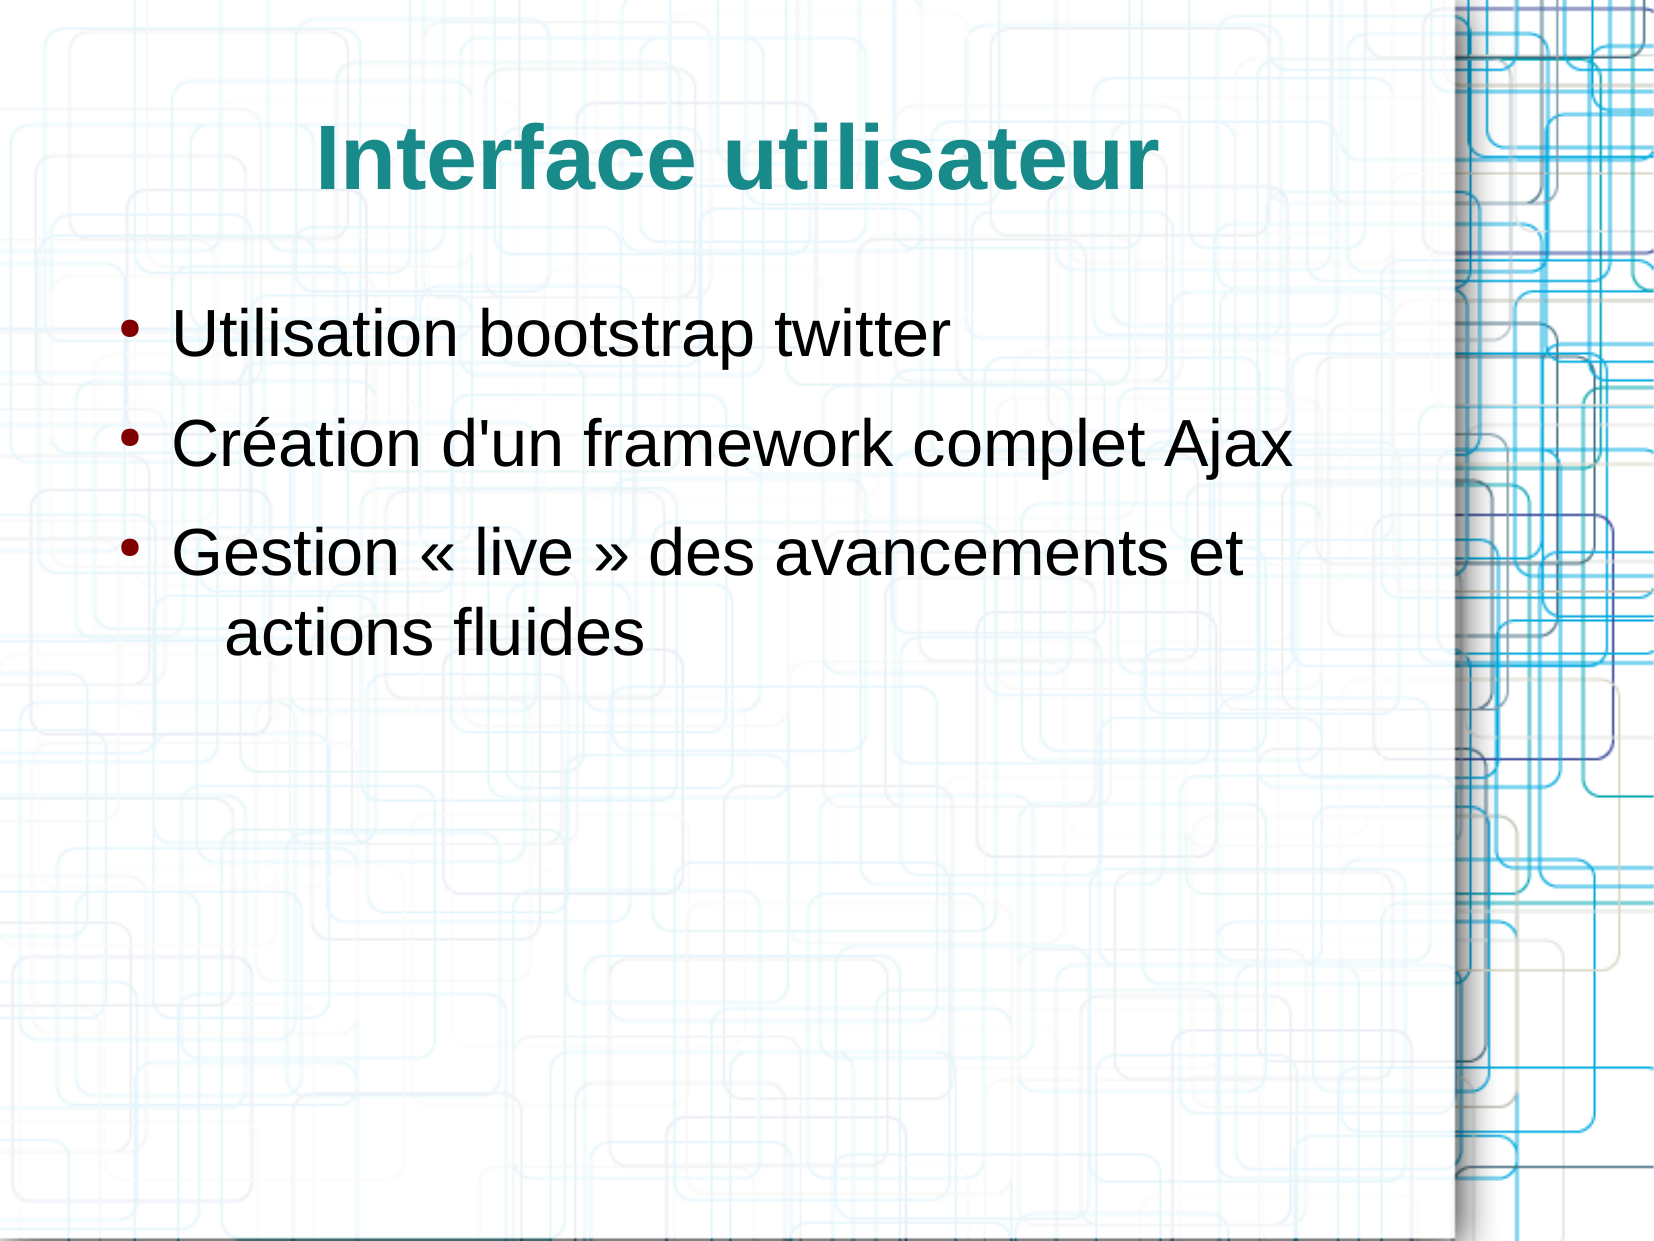

# Interface utilisateur
Utilisation bootstrap twitter
Création d'un framework complet Ajax
Gestion « live » des avancements et actions fluides